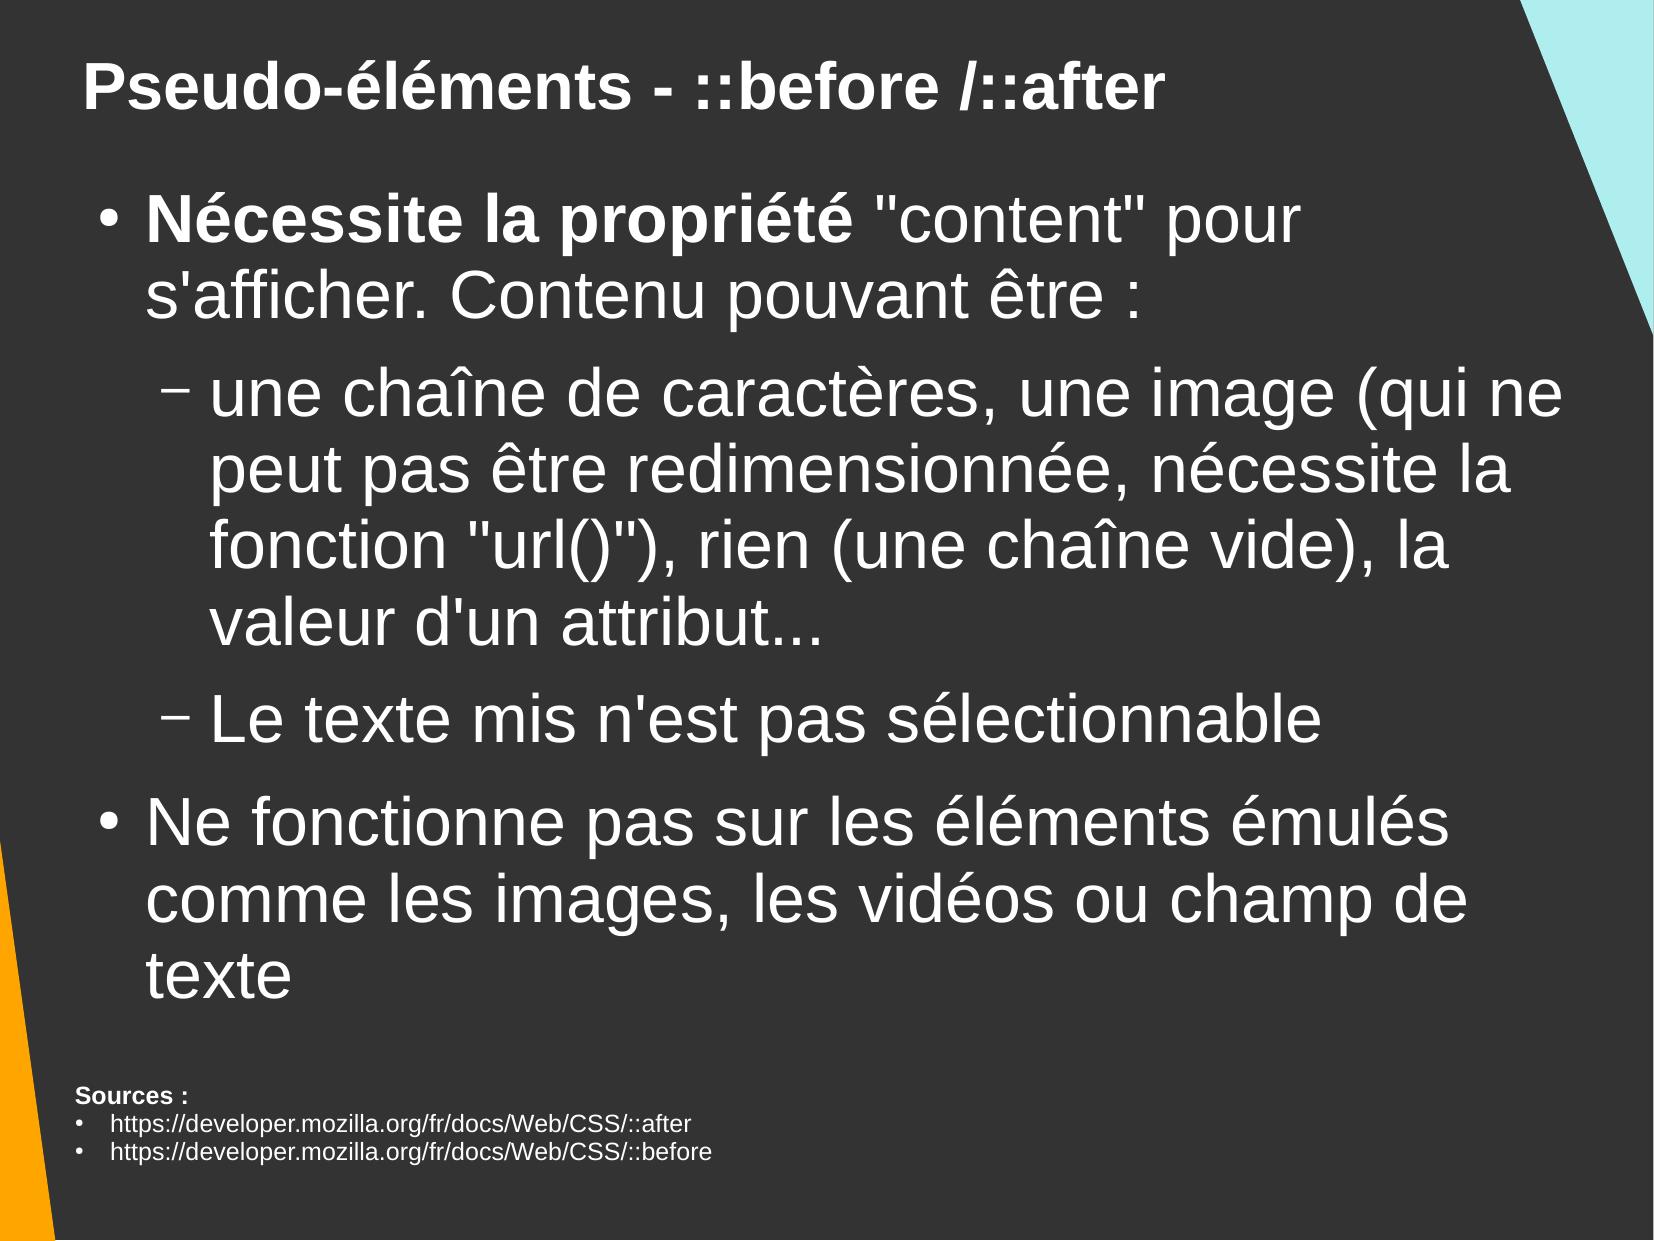

# Pseudo-éléments - ::before /::after
Nécessite la propriété "content" pour s'afficher. Contenu pouvant être :
une chaîne de caractères, une image (qui ne peut pas être redimensionnée, nécessite la fonction "url()"), rien (une chaîne vide), la valeur d'un attribut...
Le texte mis n'est pas sélectionnable
Ne fonctionne pas sur les éléments émulés comme les images, les vidéos ou champ de texte
Sources :
https://developer.mozilla.org/fr/docs/Web/CSS/::after
https://developer.mozilla.org/fr/docs/Web/CSS/::before